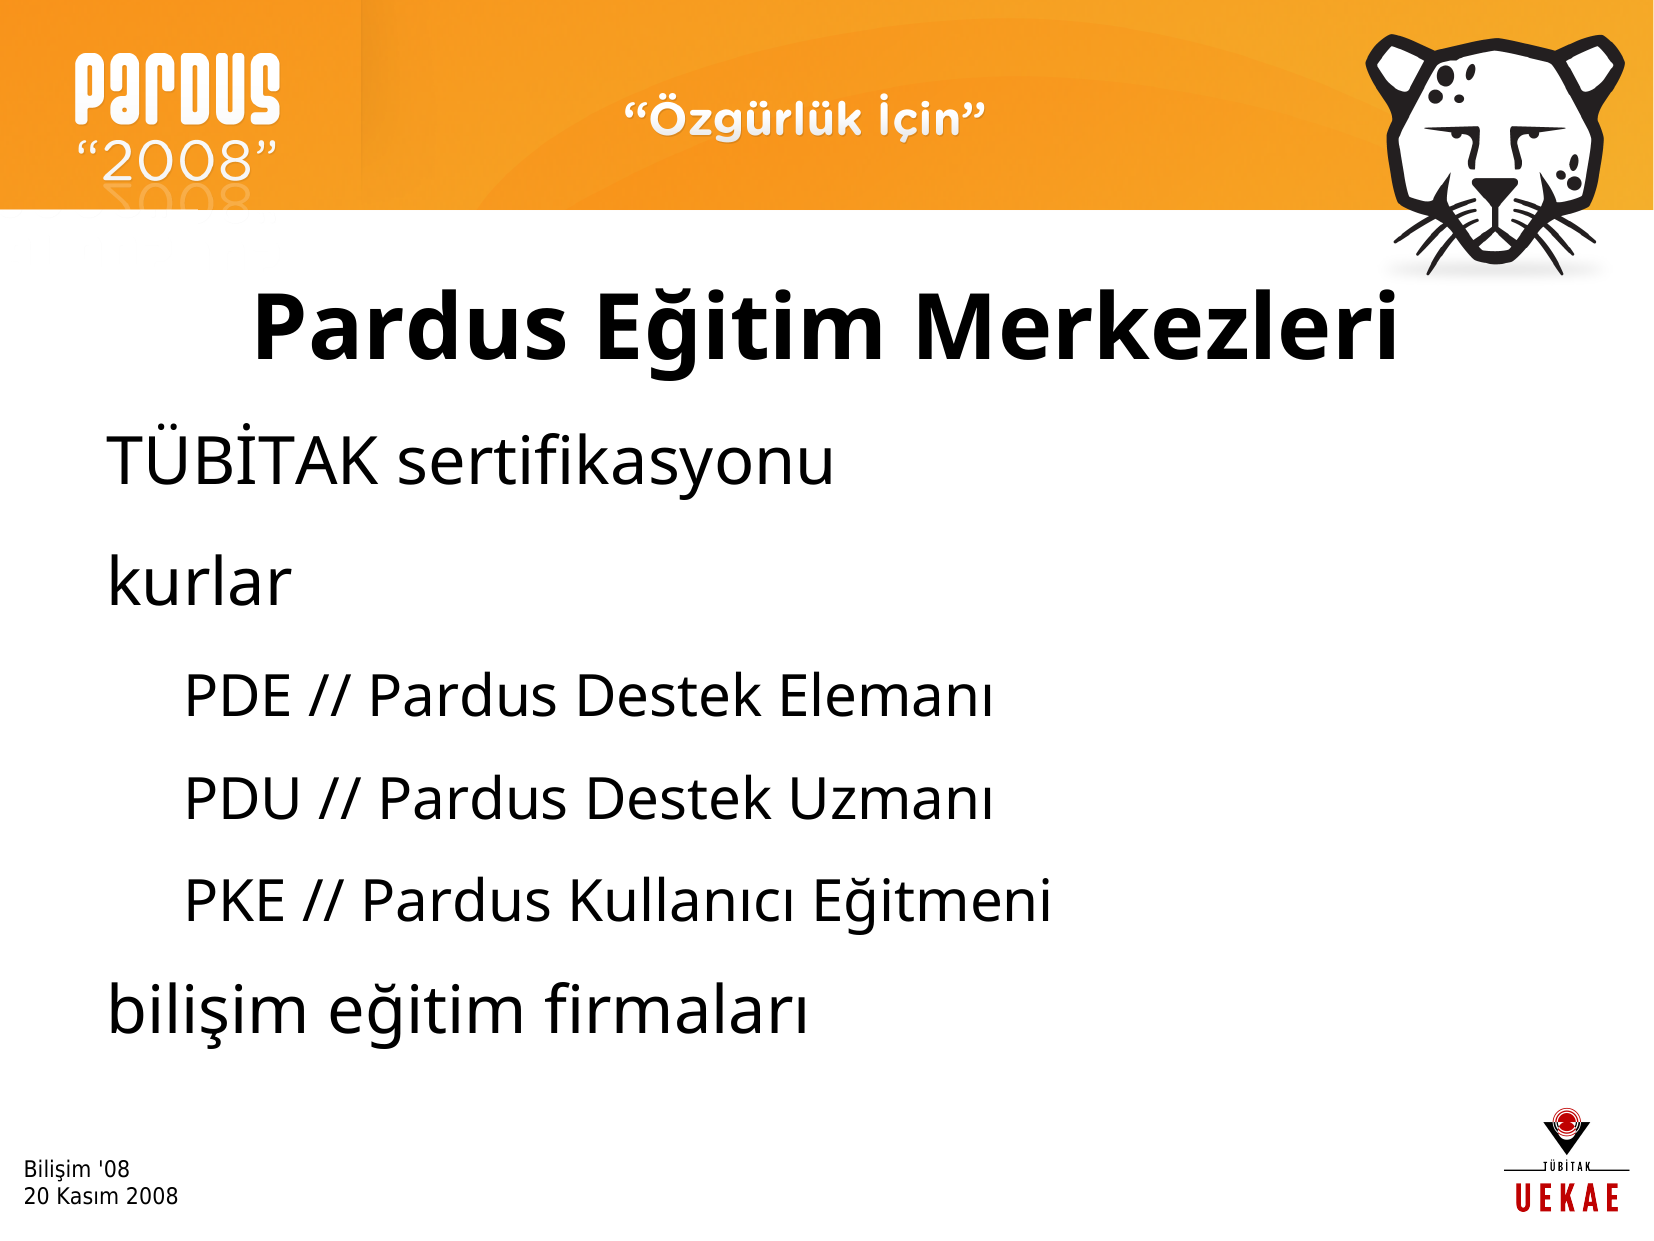

# Pardus Eğitim Merkezleri
TÜBİTAK sertifikasyonu
kurlar
PDE // Pardus Destek Elemanı
PDU // Pardus Destek Uzmanı
PKE // Pardus Kullanıcı Eğitmeni
bilişim eğitim firmaları